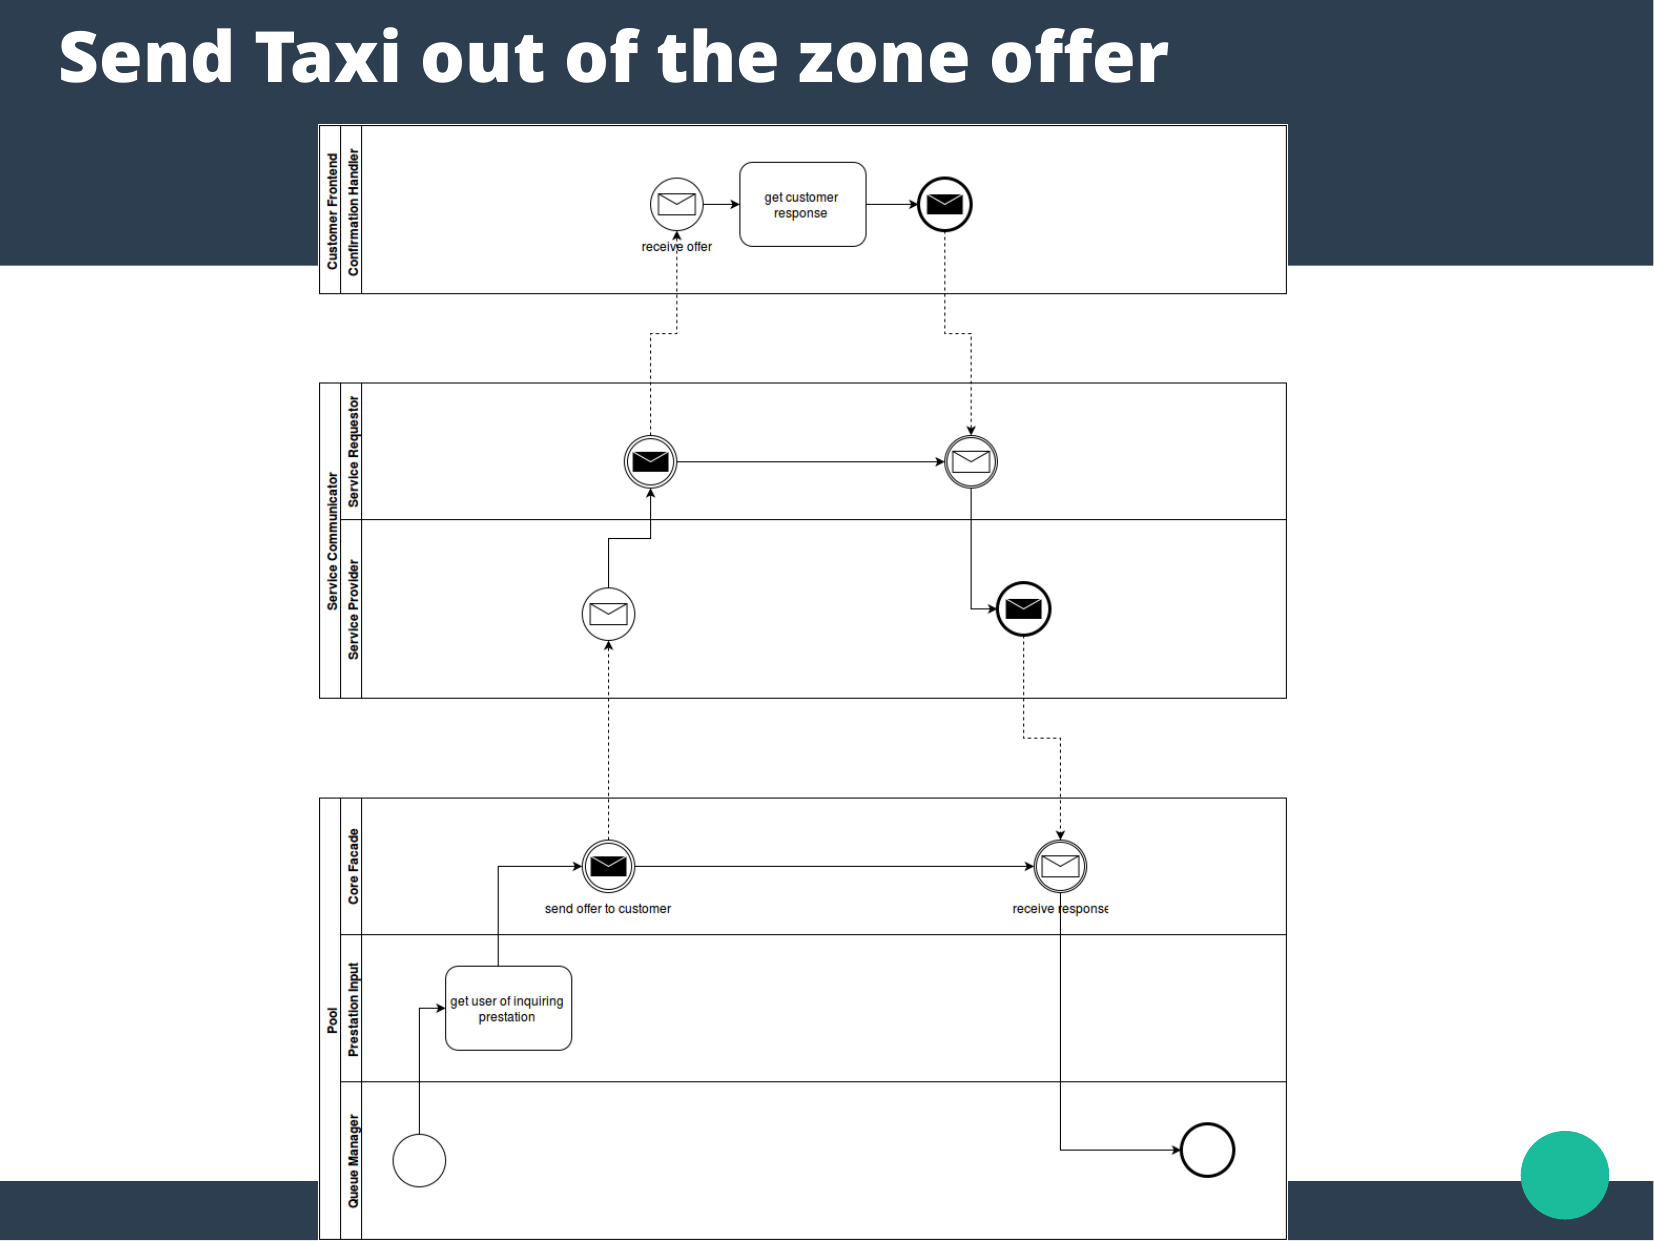

# Send Taxi out of the zone offer